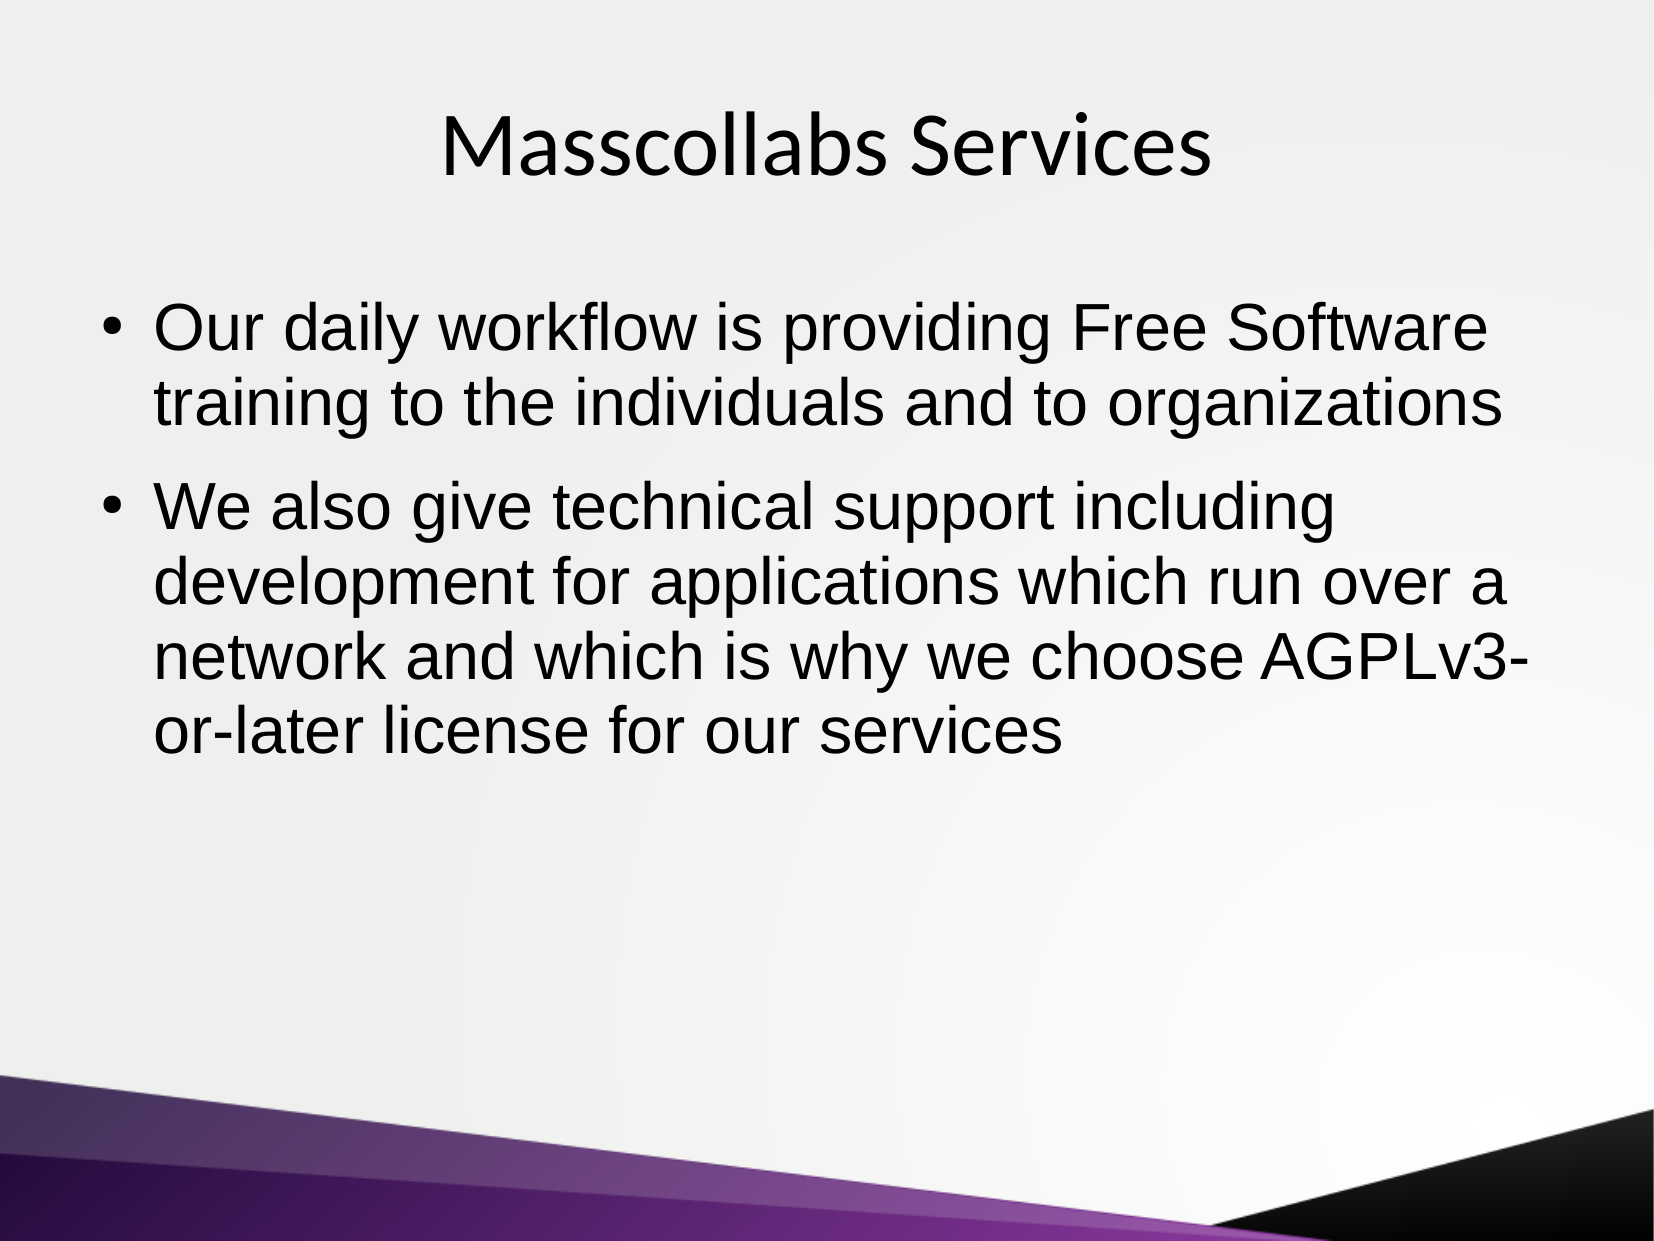

# Masscollabs Services
Our daily workflow is providing Free Software training to the individuals and to organizations
We also give technical support including development for applications which run over a network and which is why we choose AGPLv3-or-later license for our services